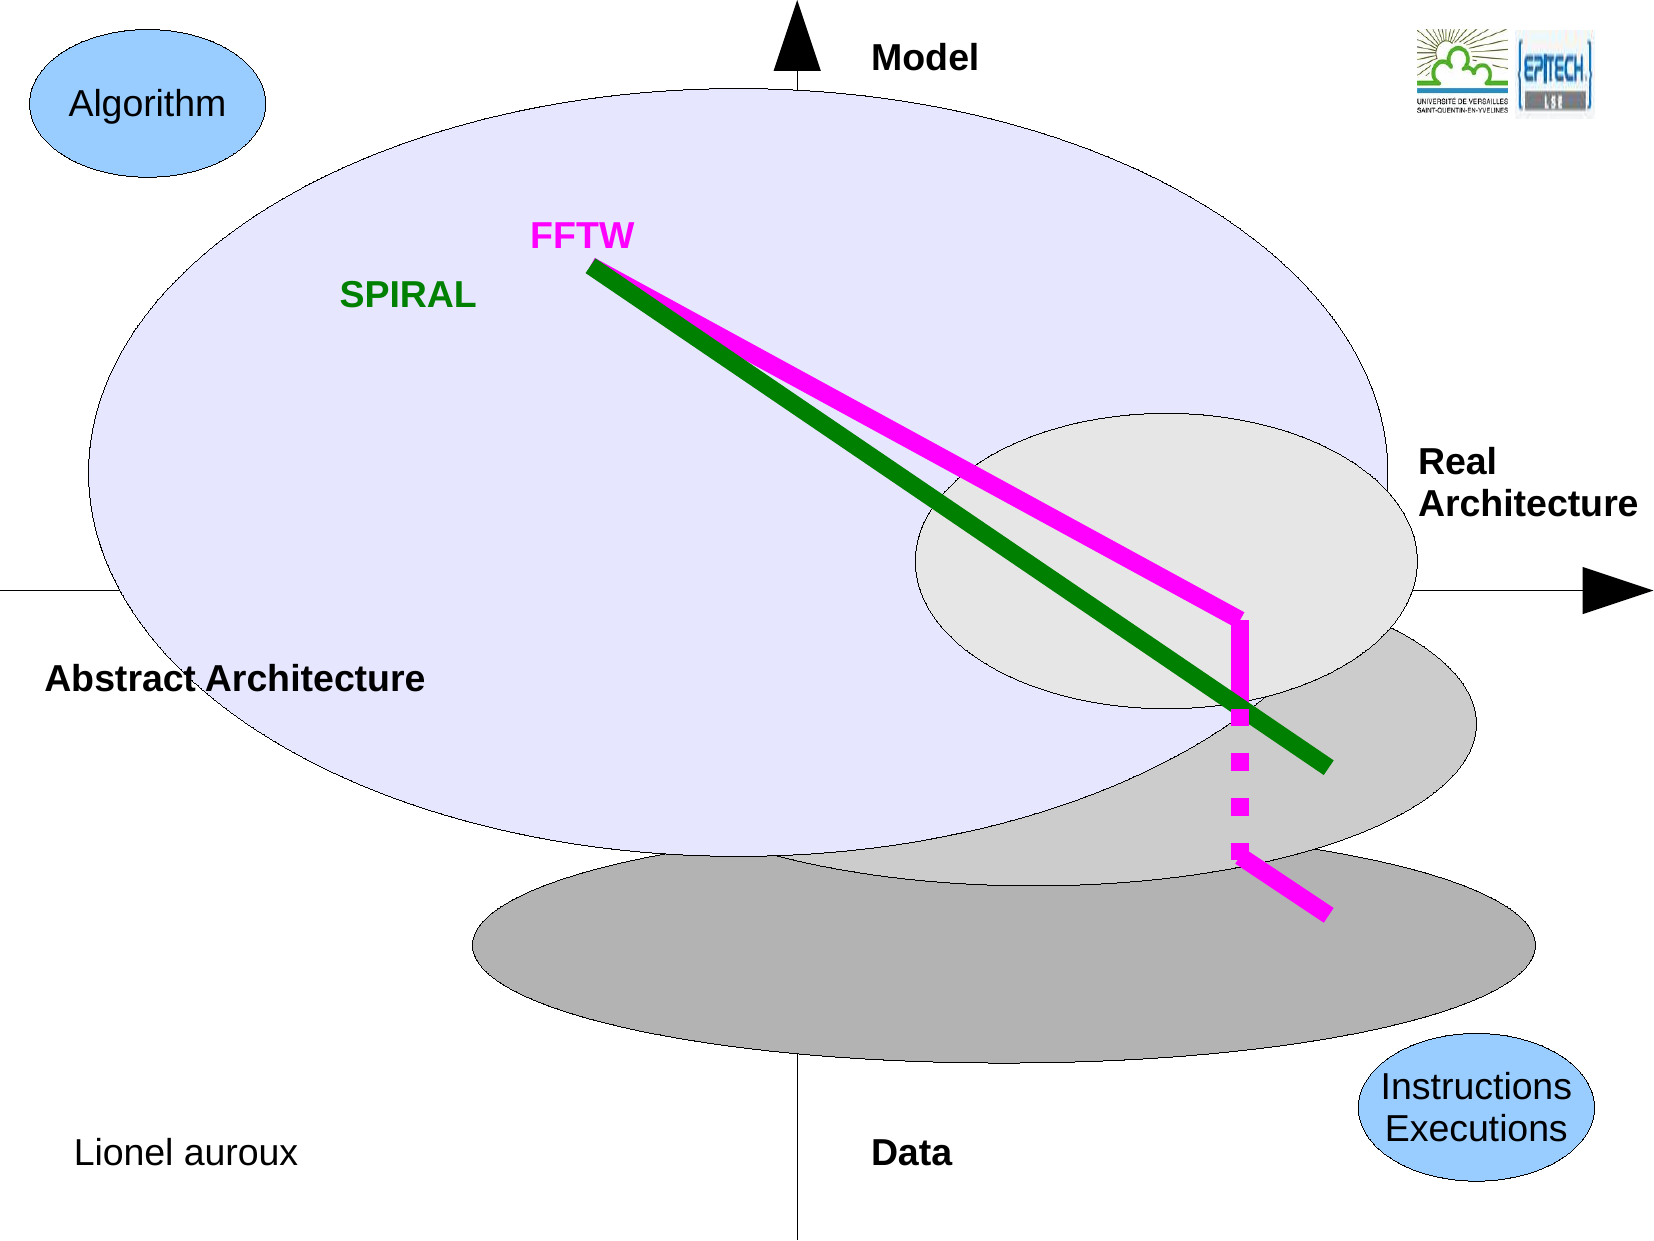

Algorithm
Model
FFTW
SPIRAL
Real
Architecture
Abstract Architecture
Instructions
Executions
Lionel auroux
Data
26